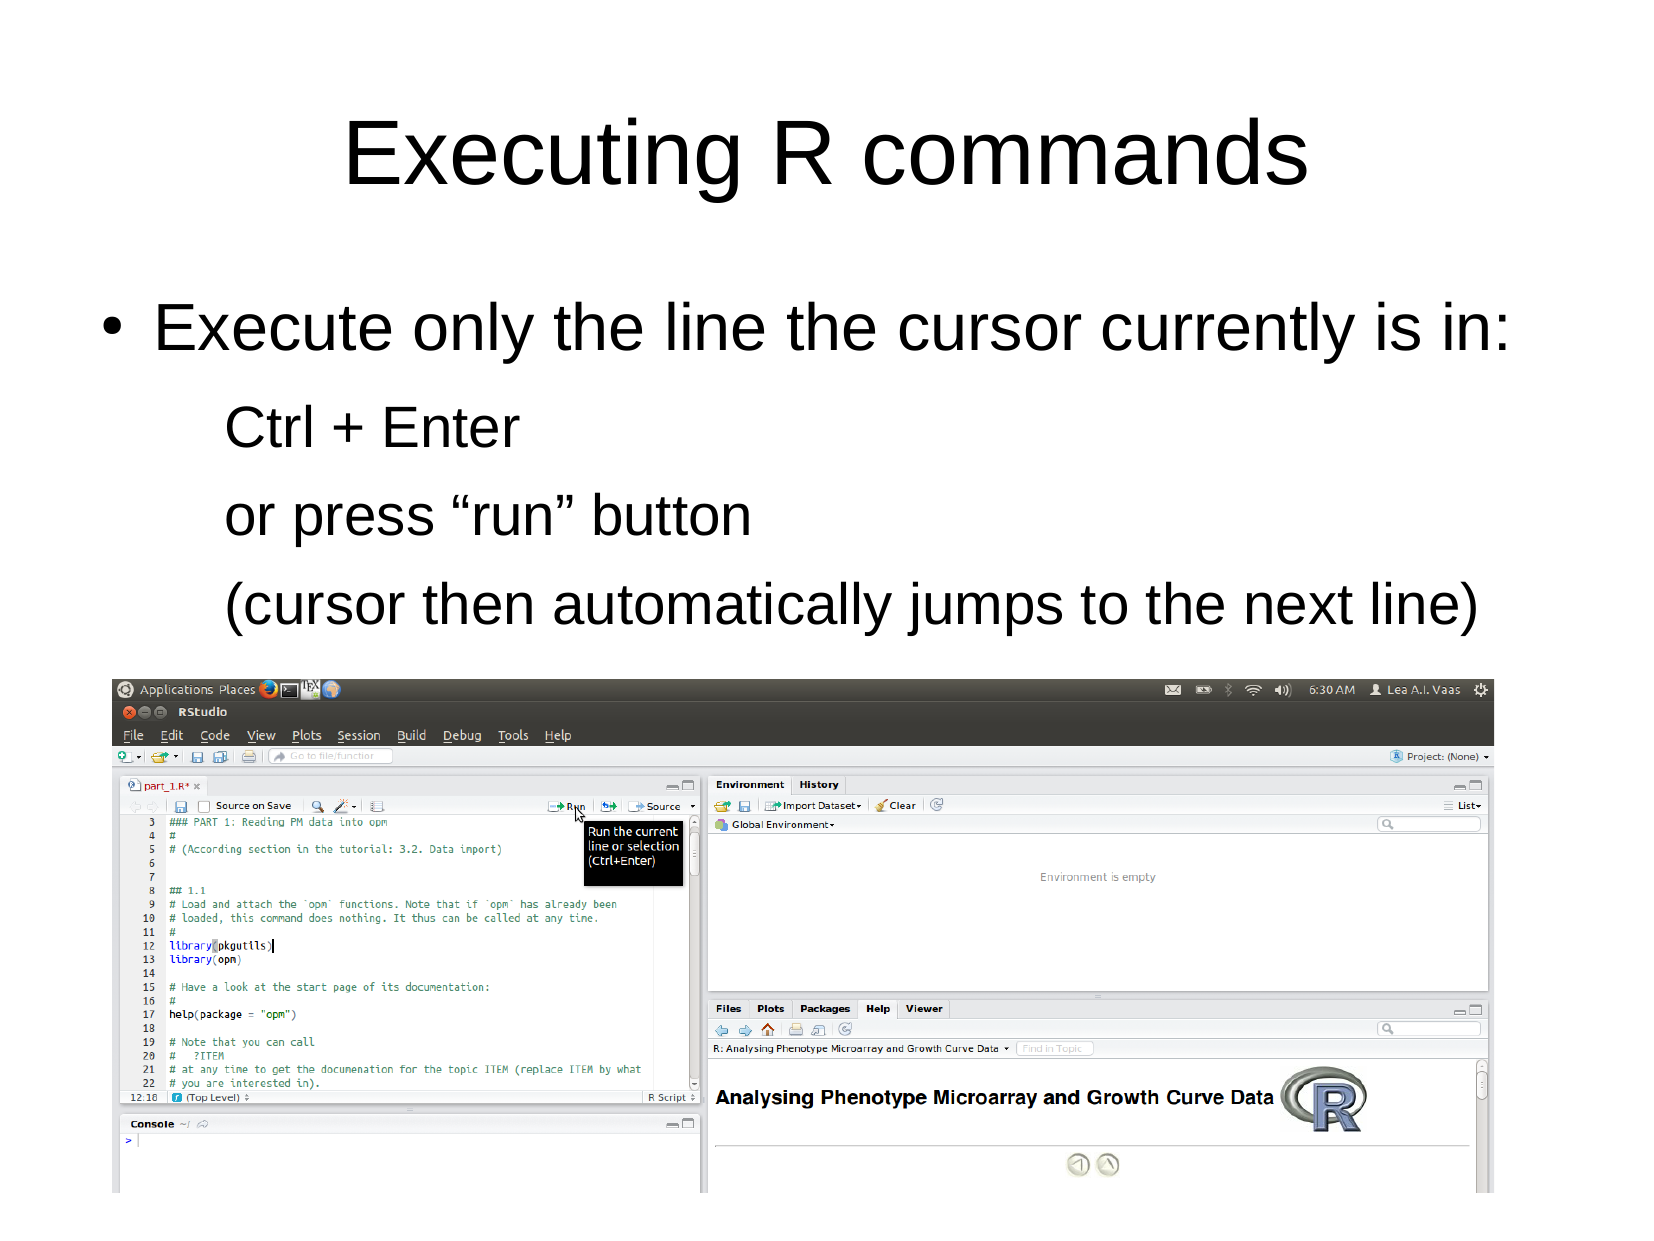

# Executing R commands
Execute only the line the cursor currently is in:
Ctrl + Enter
or press “run” button
(cursor then automatically jumps to the next line)